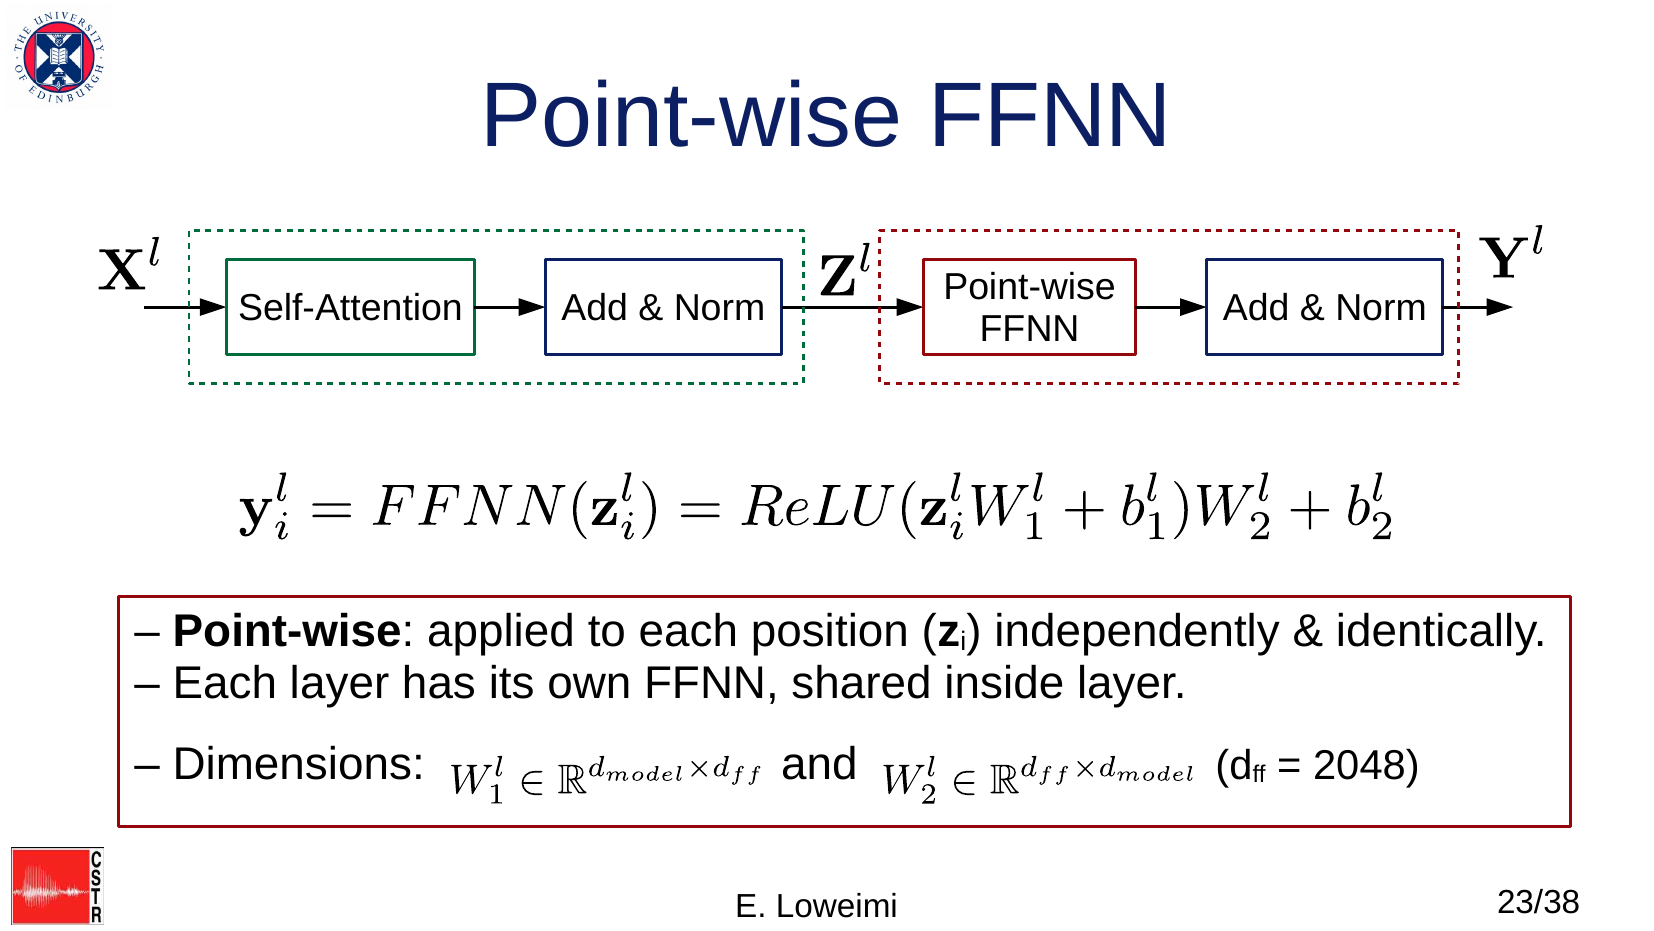

# Point-wise FFNN
Self-Attention
Add & Norm
Point-wise
FFNN
Add & Norm
– Point-wise: applied to each position (zi) independently & identically.
– Each layer has its own FFNN, shared inside layer.
– Dimensions: and (dff = 2048)
23/38
E. Loweimi